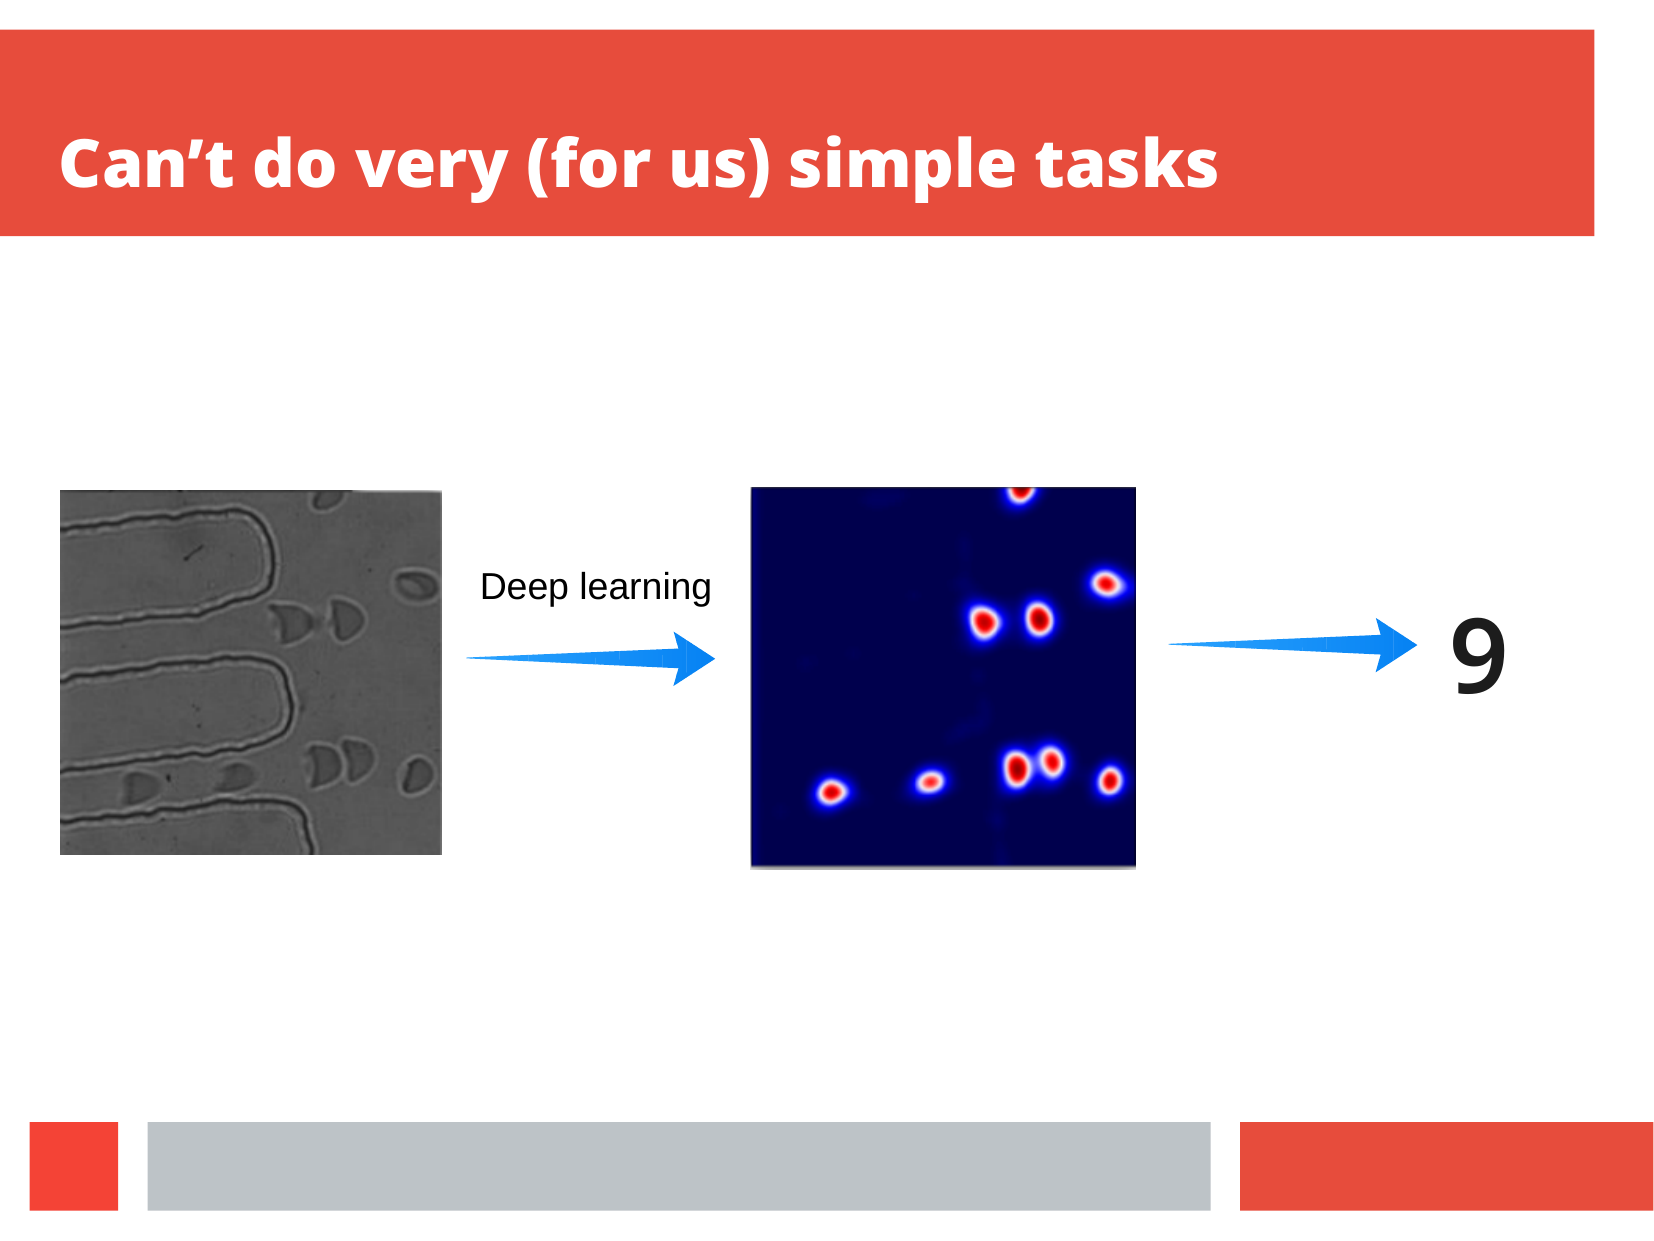

# Can’t do very (for us) simple tasks
Deep learning
9